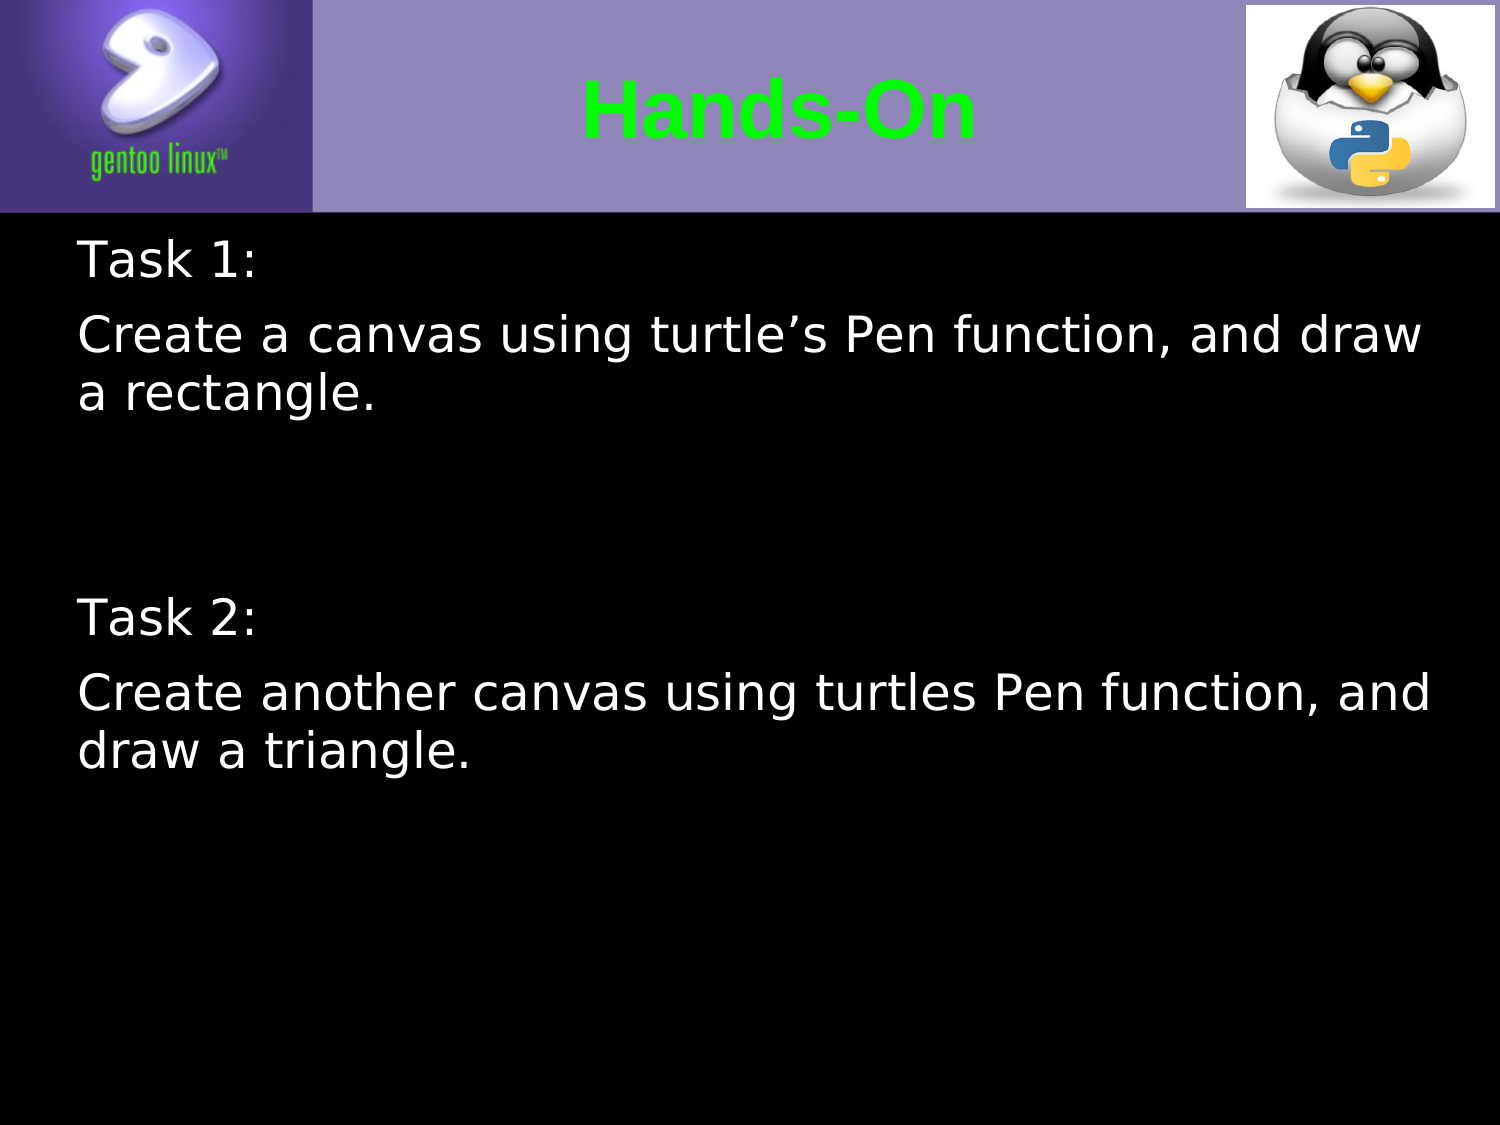

# Hands-On
Task 1:
Create a canvas using turtle’s Pen function, and draw a rectangle.
Task 2:
Create another canvas using turtles Pen function, and draw a triangle.